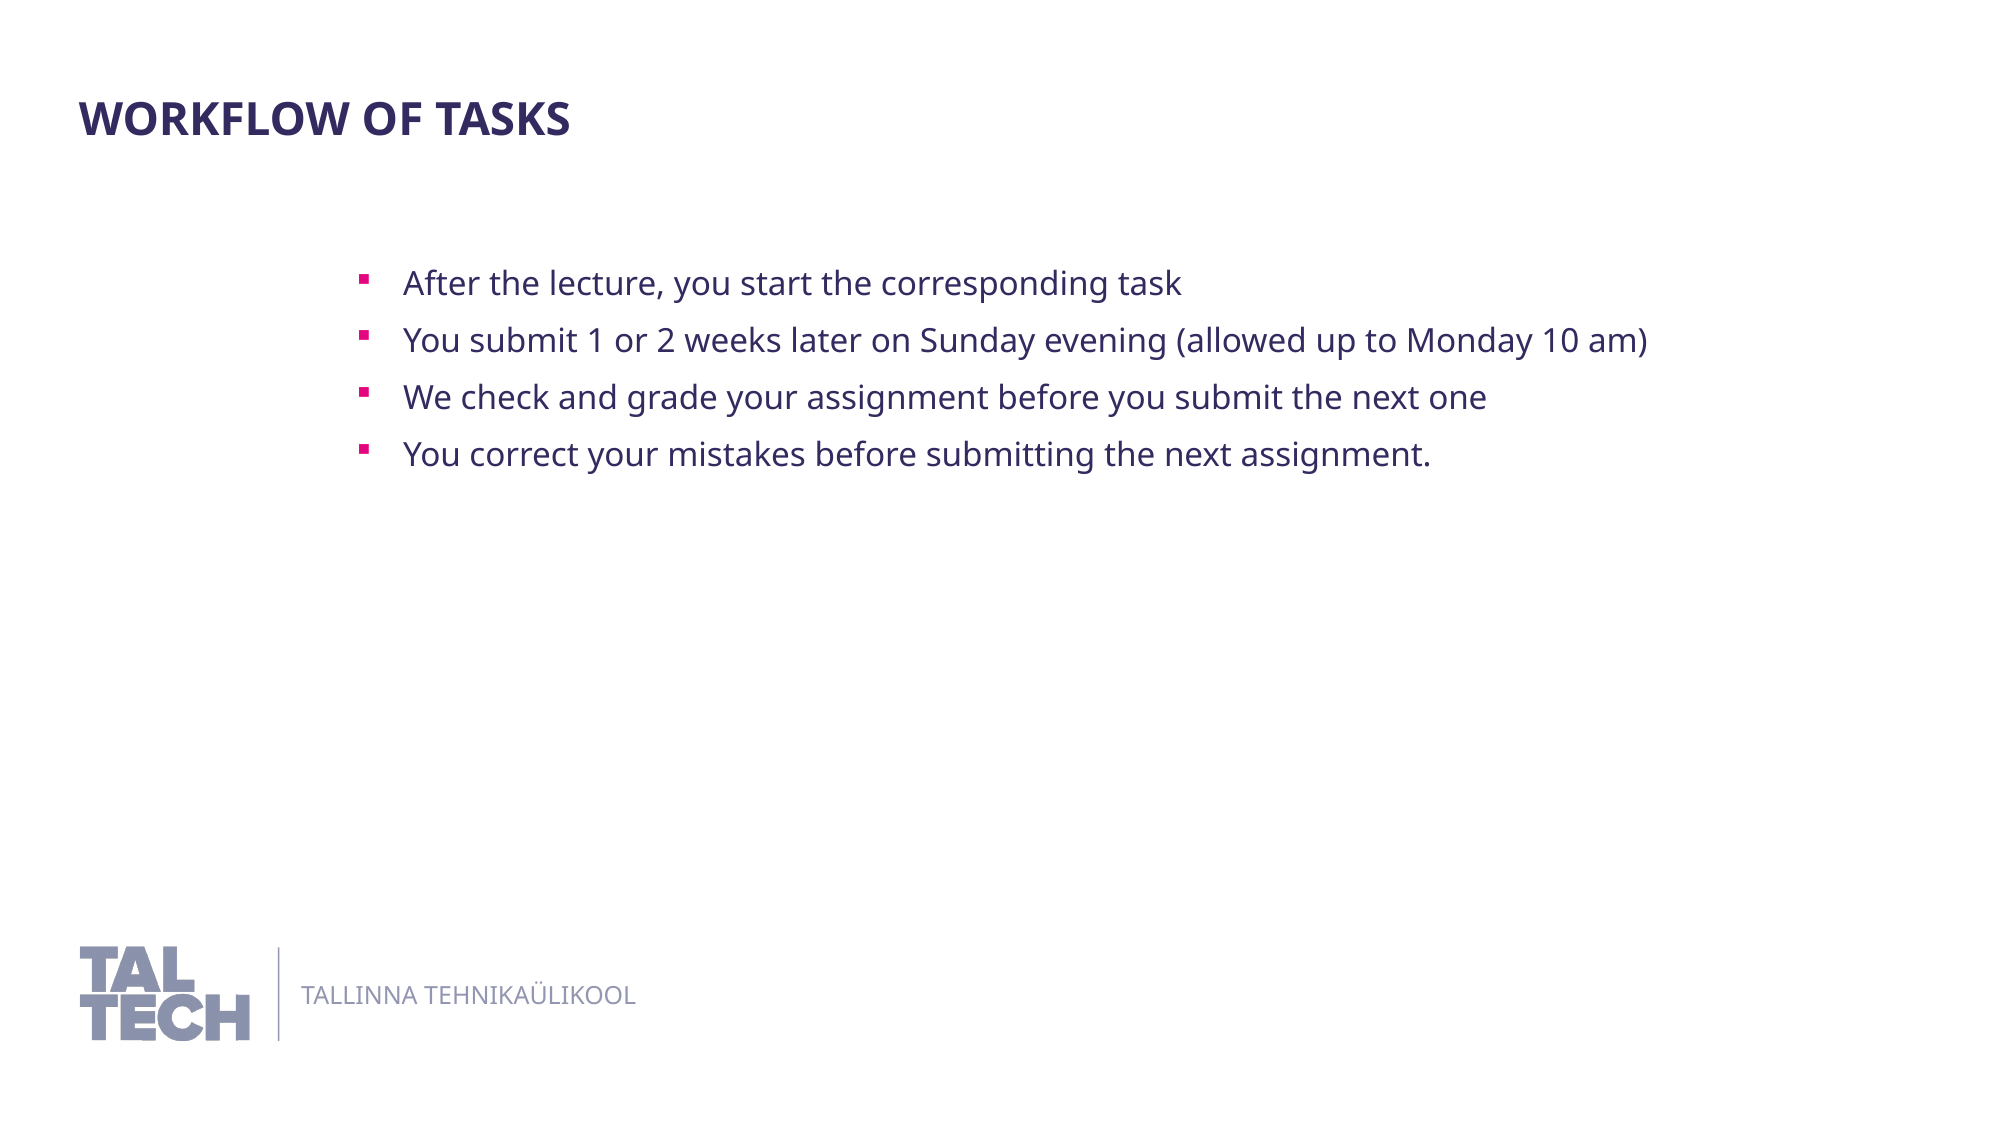

Workflow of tasks
After the lecture, you start the corresponding task
You submit 1 or 2 weeks later on Sunday evening (allowed up to Monday 10 am)
We check and grade your assignment before you submit the next one
You correct your mistakes before submitting the next assignment.